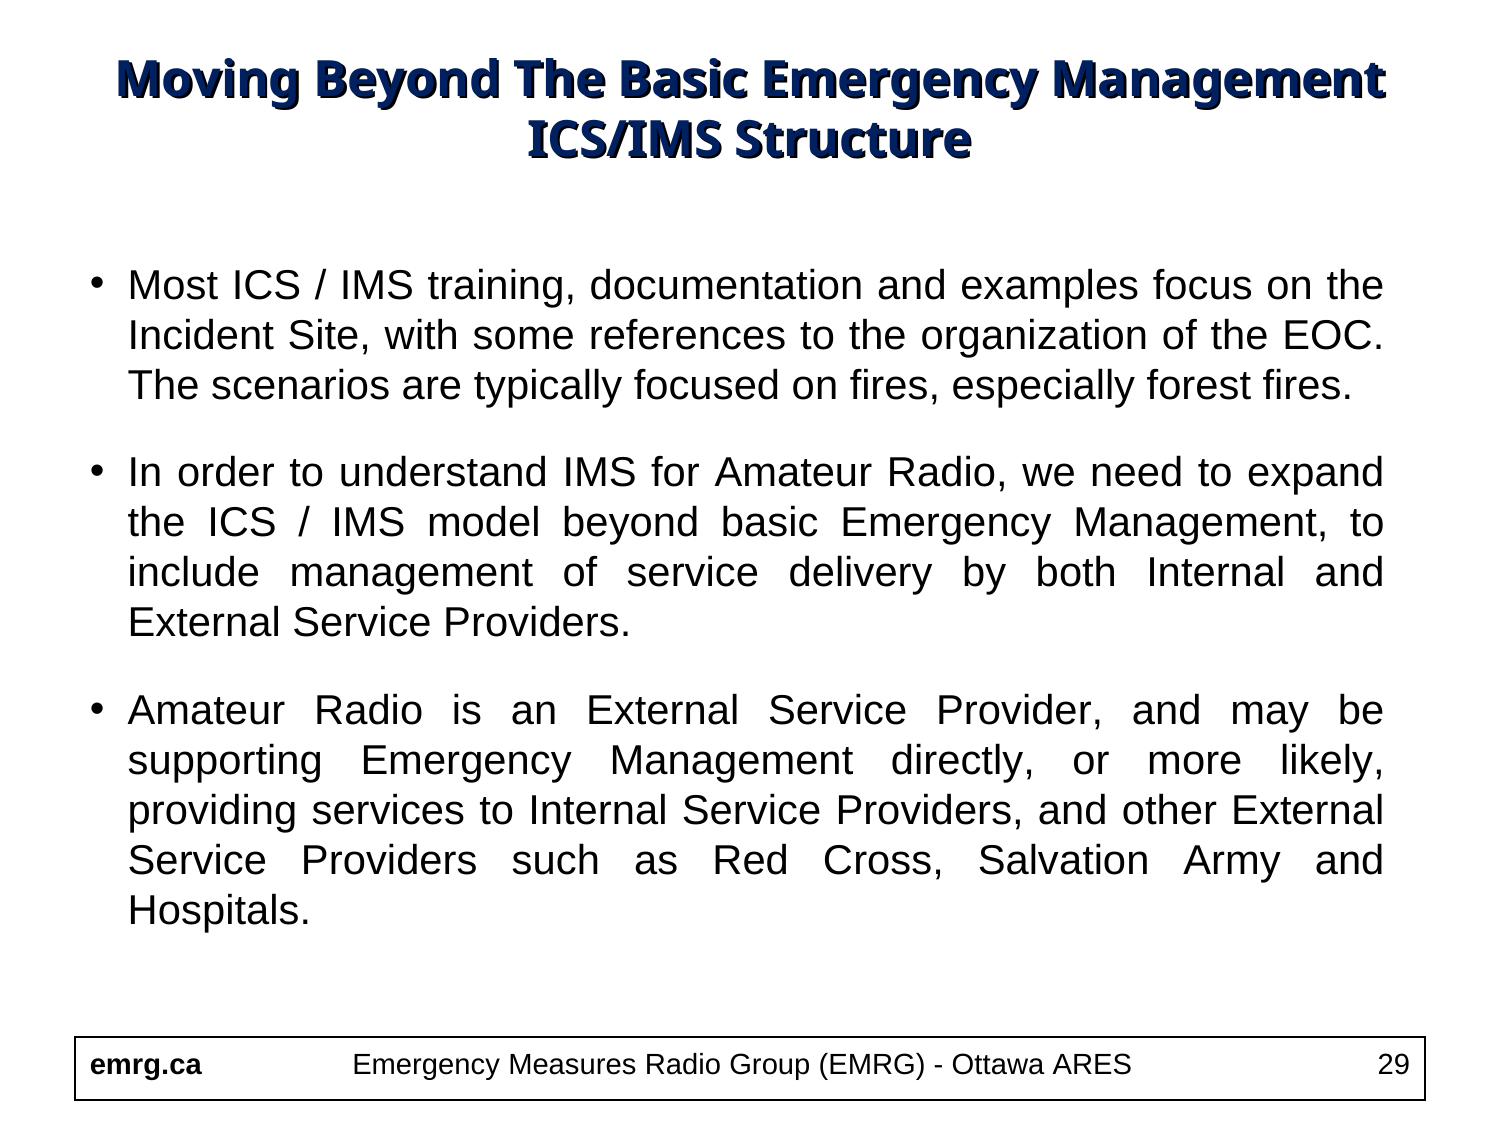

# Moving Beyond The Basic Emergency Management ICS/IMS Structure
Most ICS / IMS training, documentation and examples focus on the Incident Site, with some references to the organization of the EOC. The scenarios are typically focused on fires, especially forest fires.
In order to understand IMS for Amateur Radio, we need to expand the ICS / IMS model beyond basic Emergency Management, to include management of service delivery by both Internal and External Service Providers.
Amateur Radio is an External Service Provider, and may be supporting Emergency Management directly, or more likely, providing services to Internal Service Providers, and other External Service Providers such as Red Cross, Salvation Army and Hospitals.
Emergency Measures Radio Group (EMRG) - Ottawa ARES